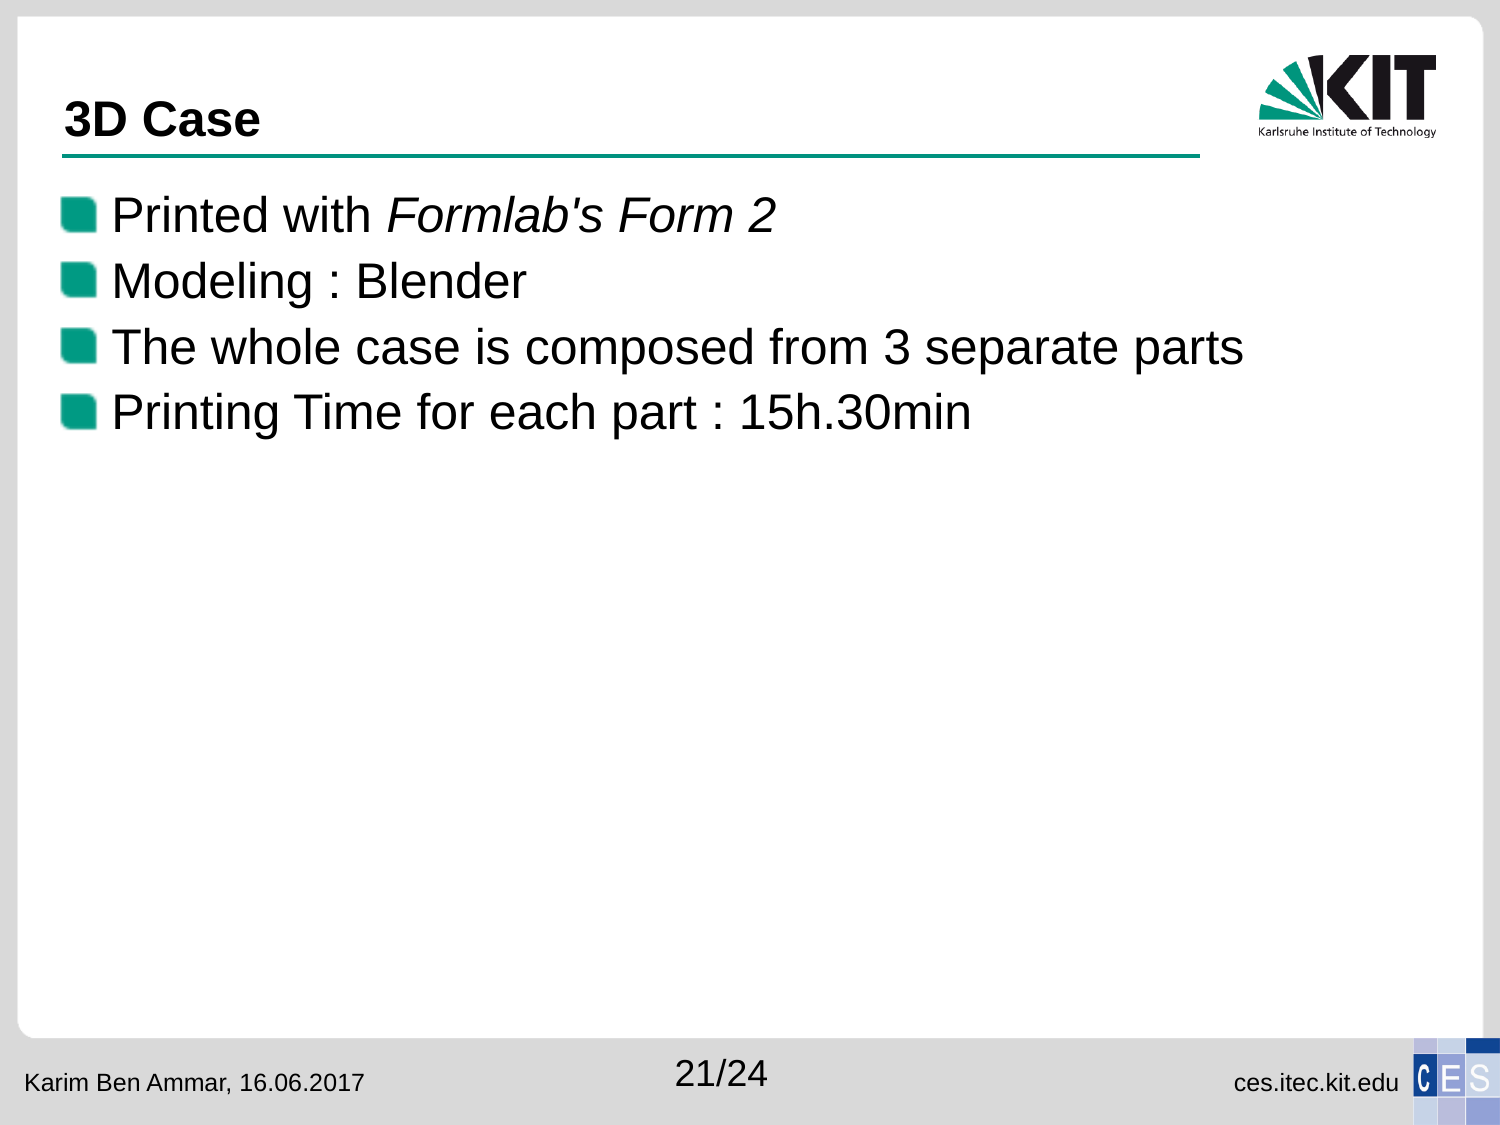

# 3D Case
Printed with Formlab's Form 2
Modeling : Blender
The whole case is composed from 3 separate parts
Printing Time for each part : 15h.30min
21/24